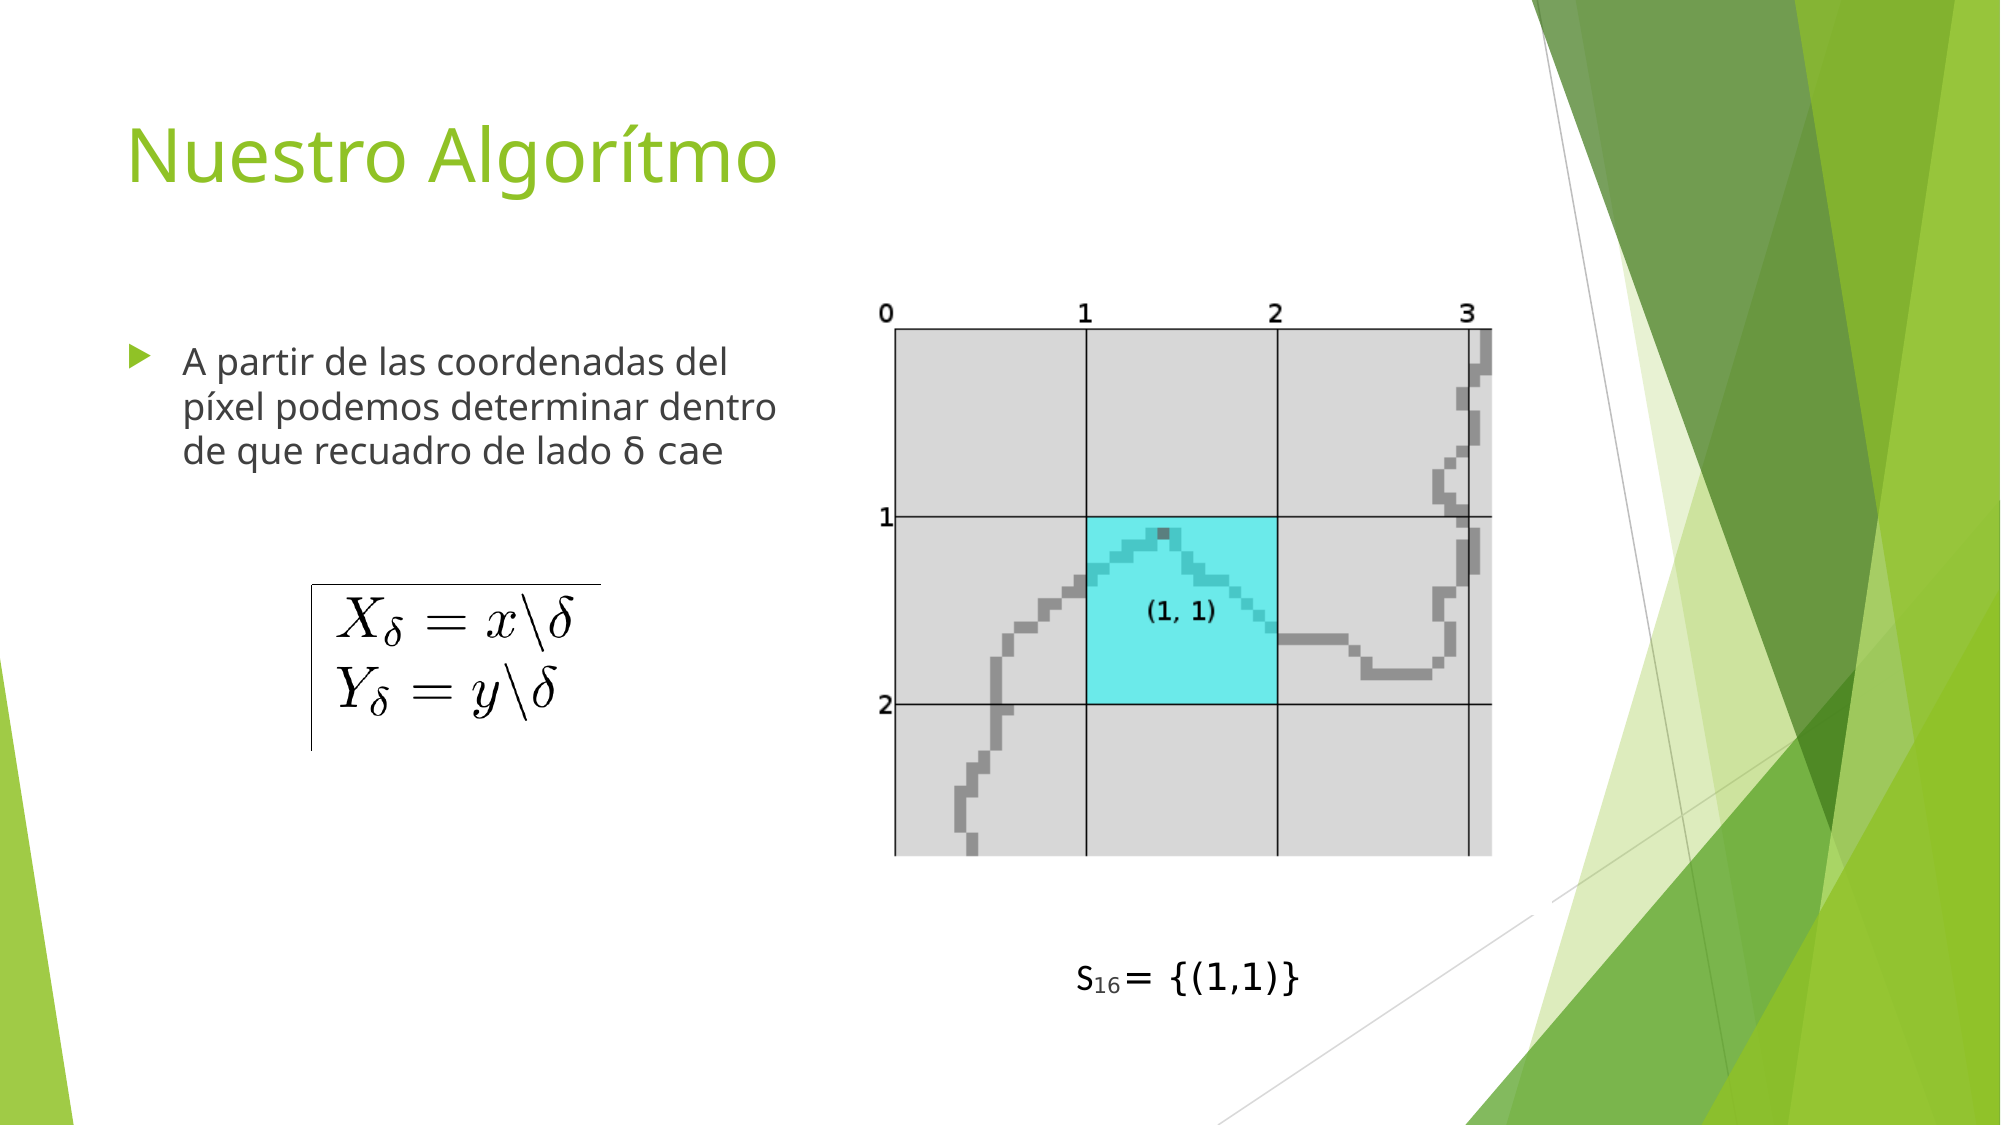

# Nuestro Algorítmo
A partir de las coordenadas del píxel podemos determinar dentro de que recuadro de lado δ cae
S16 = {(1,1)}